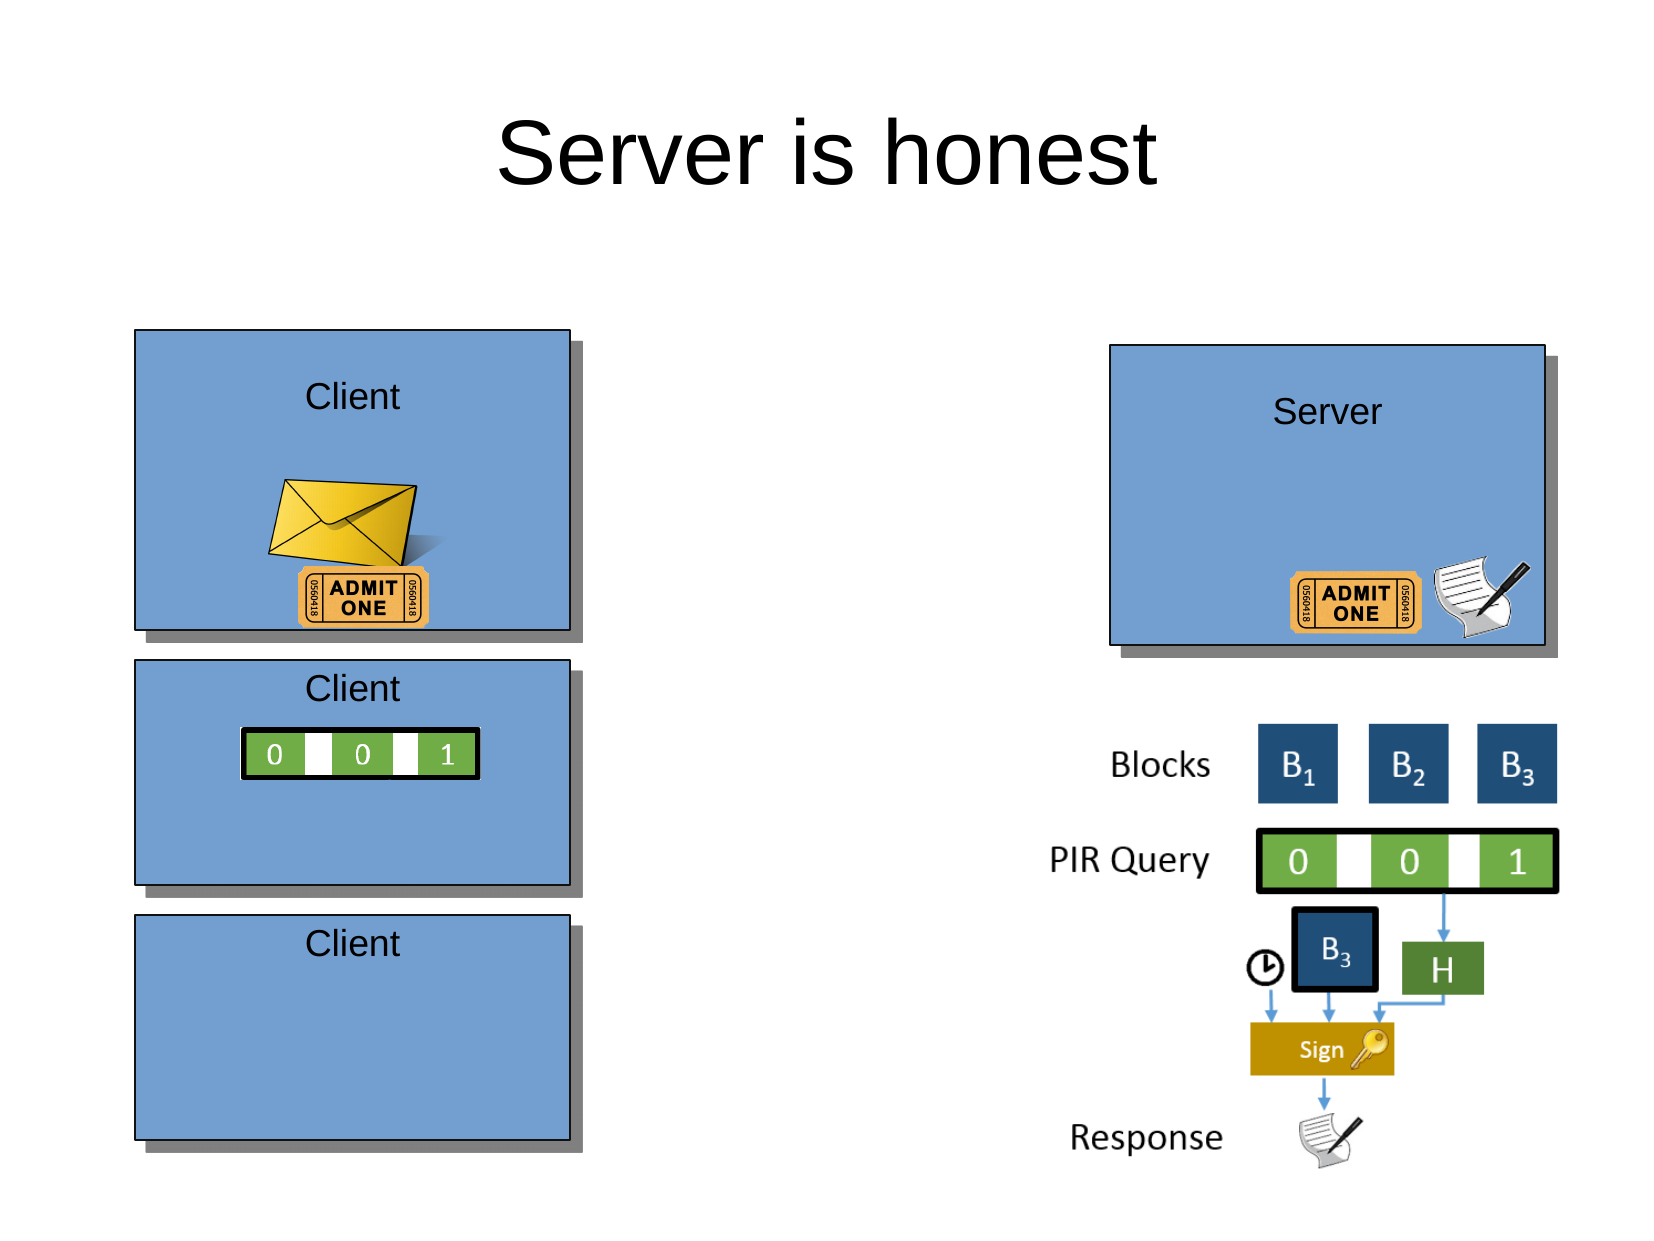

# Server is honest
Client
Server
Client
Client